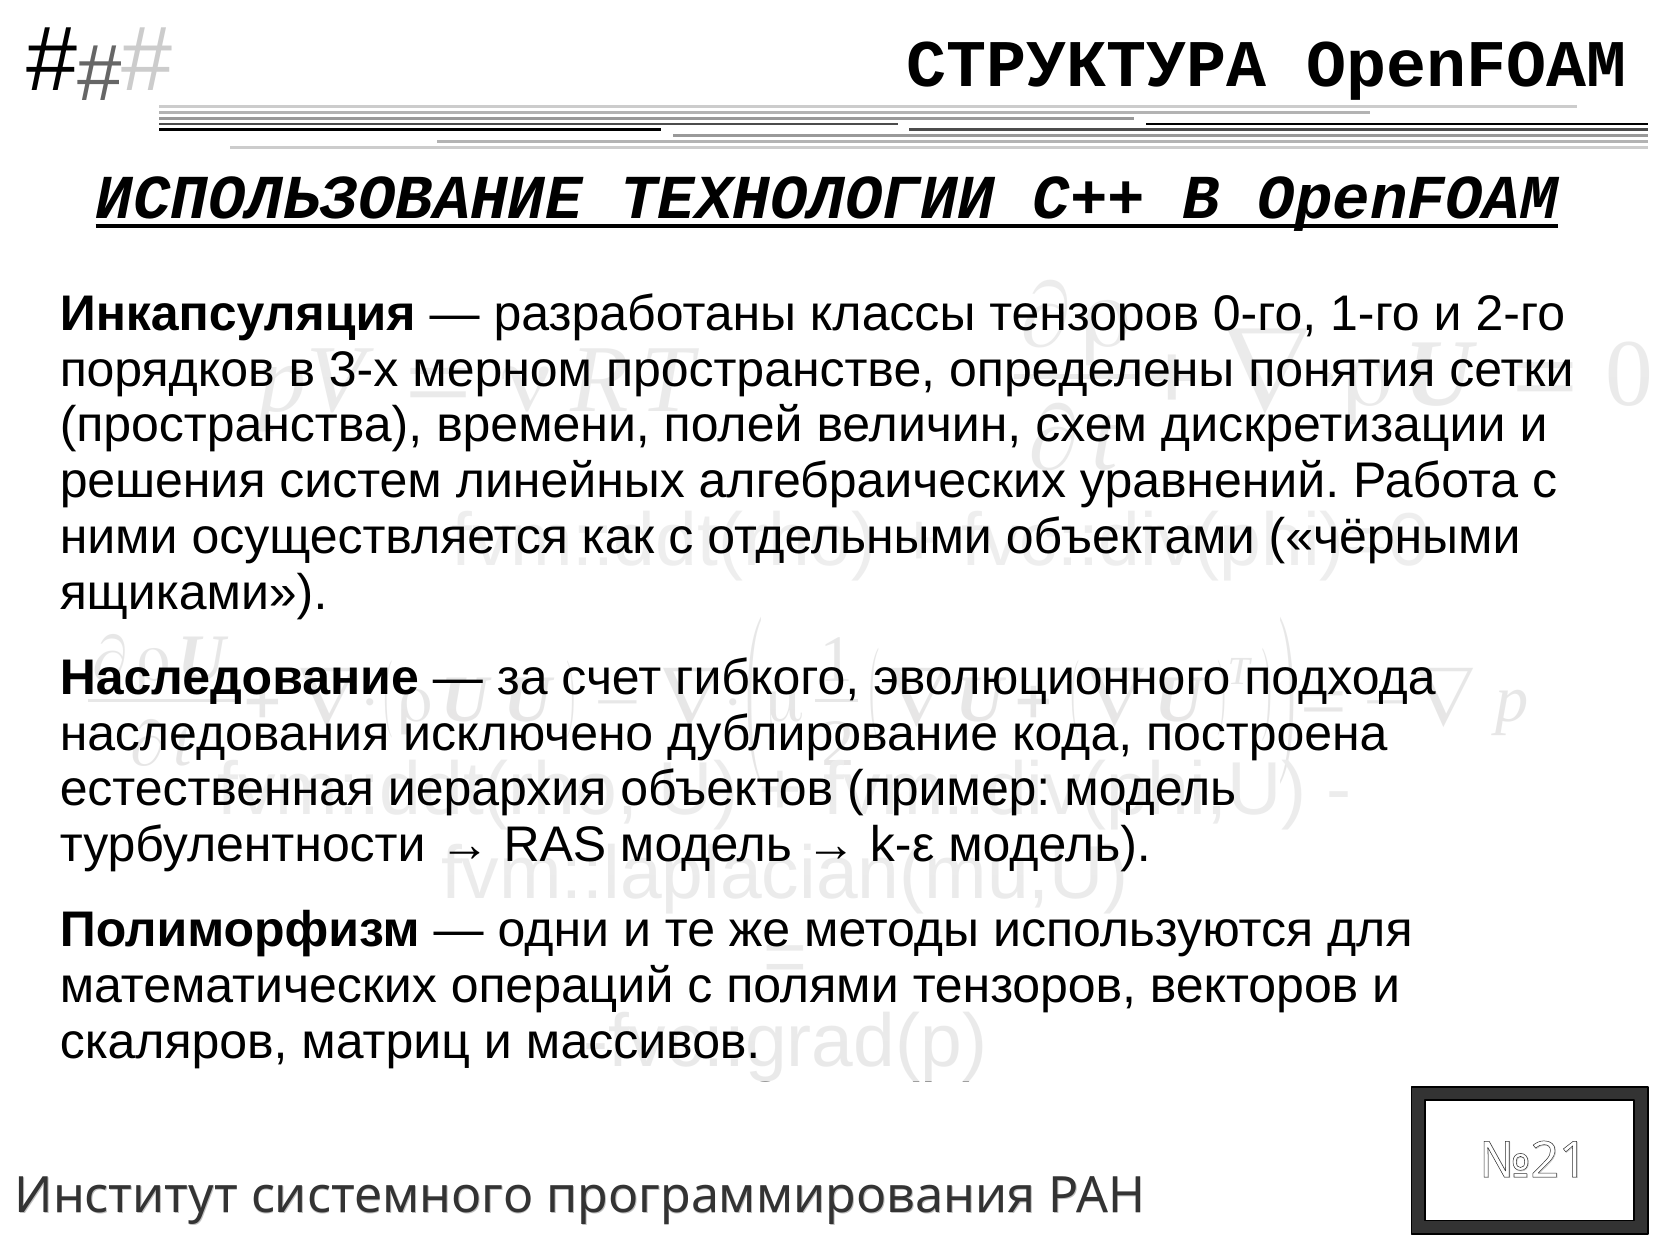

# ИСПОЛЬЗОВАНИЕ ТЕХНОЛОГИИ C++ В OpenFOAM
Инкапсуляция — разработаны классы тензоров 0-го, 1-го и 2-го порядков в 3-х мерном пространстве, определены понятия сетки (пространства), времени, полей величин, схем дискретизации и решения систем линейных алгебраических уравнений. Работа с ними осуществляется как с отдельными объектами («чёрными ящиками»).
Наследование — за счет гибкого, эволюционного подхода наследования исключено дублирование кода, построена естественная иерархия объектов (пример: модель турбулентности → RAS модель → k-ε модель).
Полиморфизм — одни и те же методы используются для математических операций с полями тензоров, векторов и скаляров, матриц и массивов.